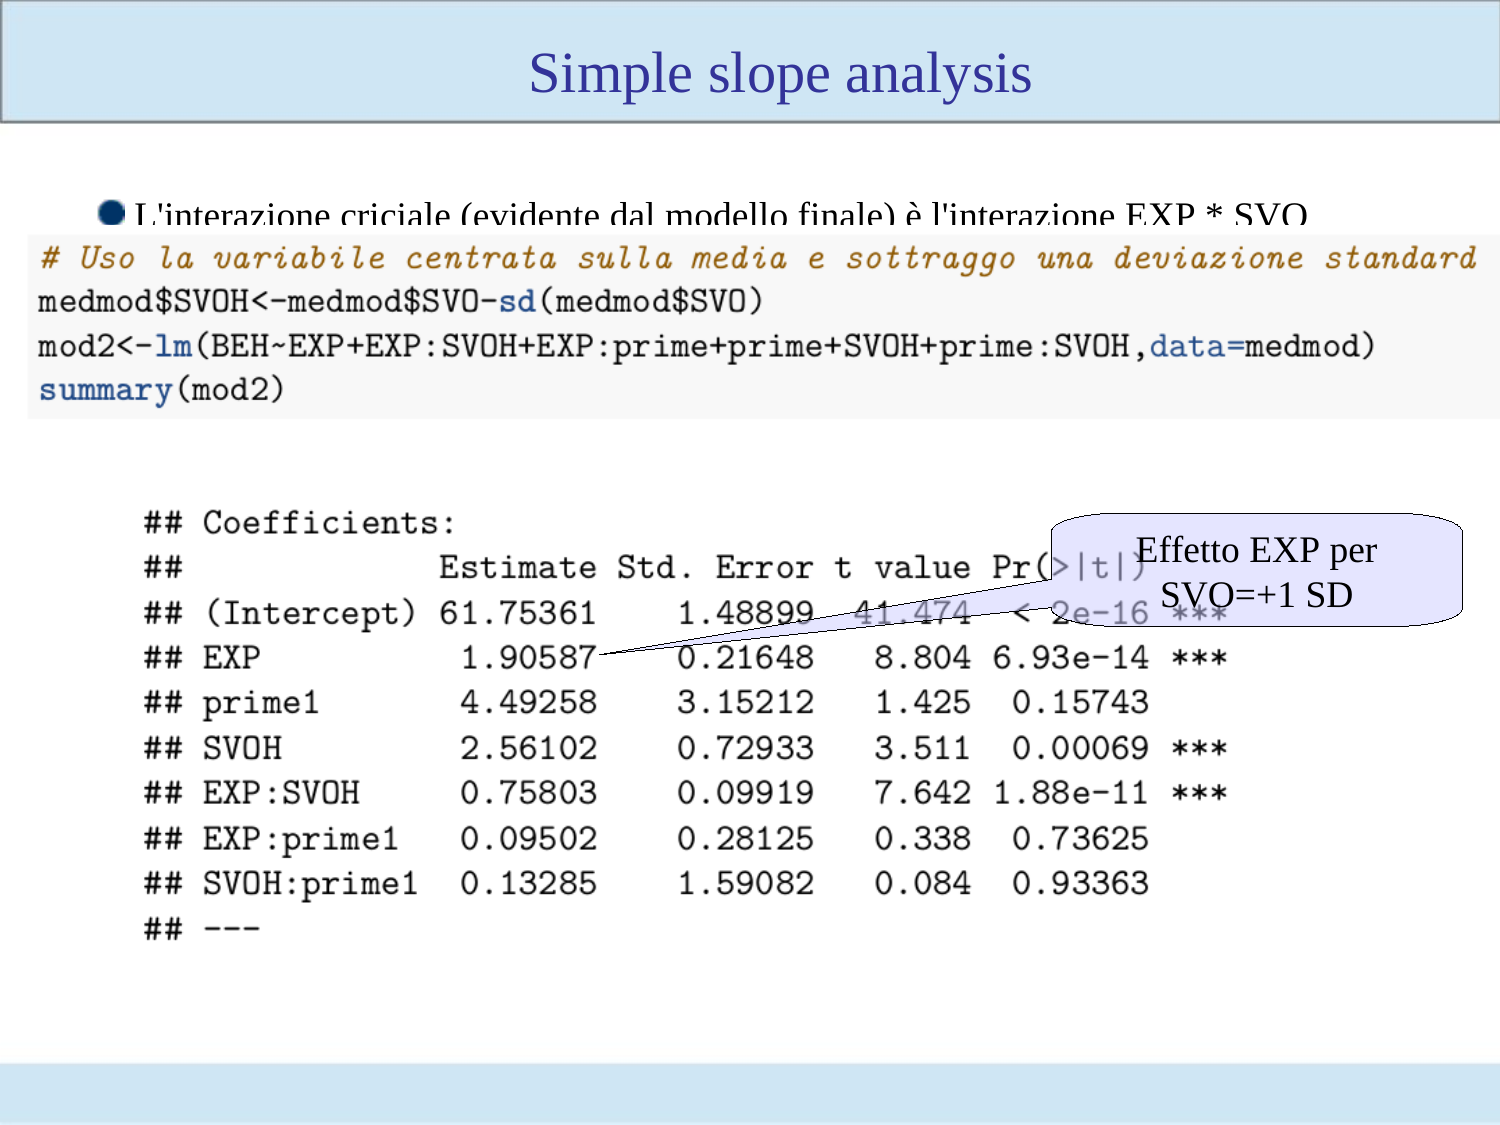

# Simple slope analysis
 L'interazione criciale (evidente dal modello finale) è l'interazione EXP * SVO
Effetto EXP per SVO=+1 SD